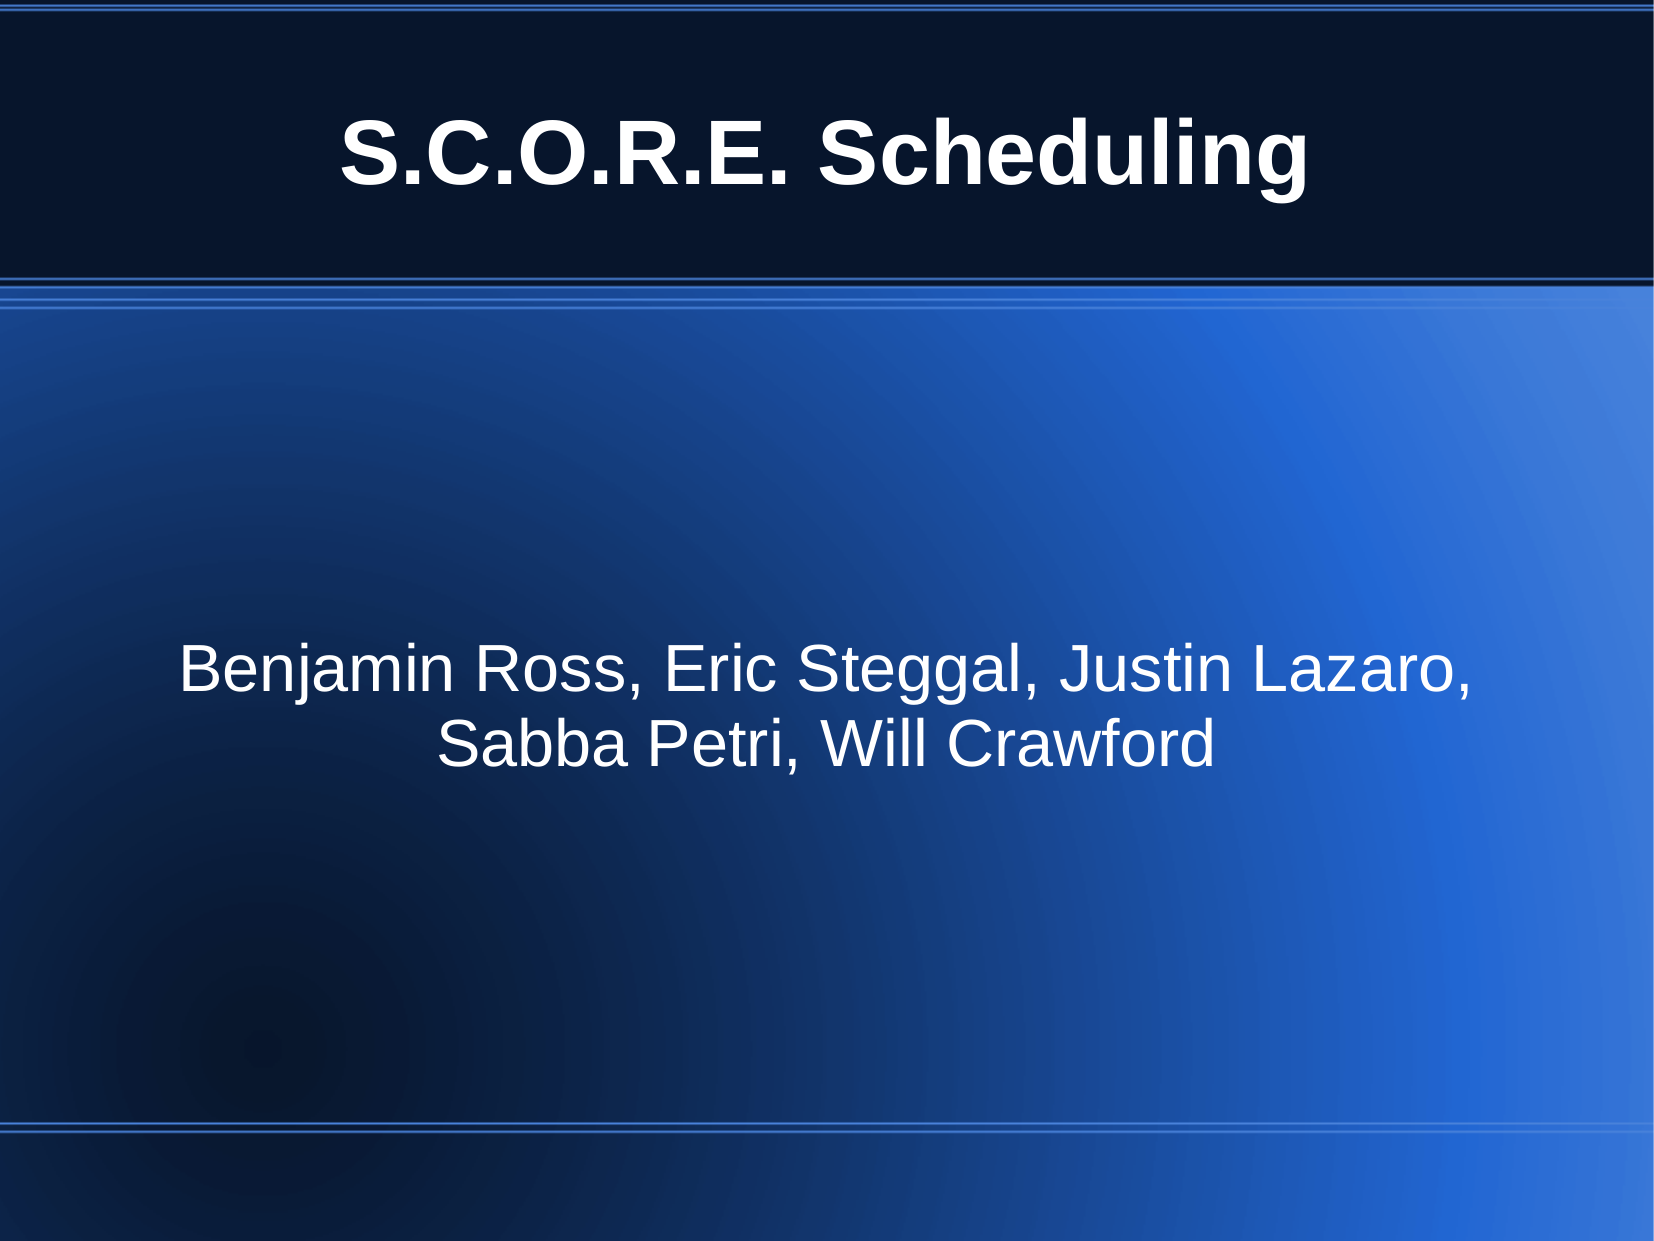

# S.C.O.R.E. Scheduling
Benjamin Ross, Eric Steggal, Justin Lazaro, Sabba Petri, Will Crawford